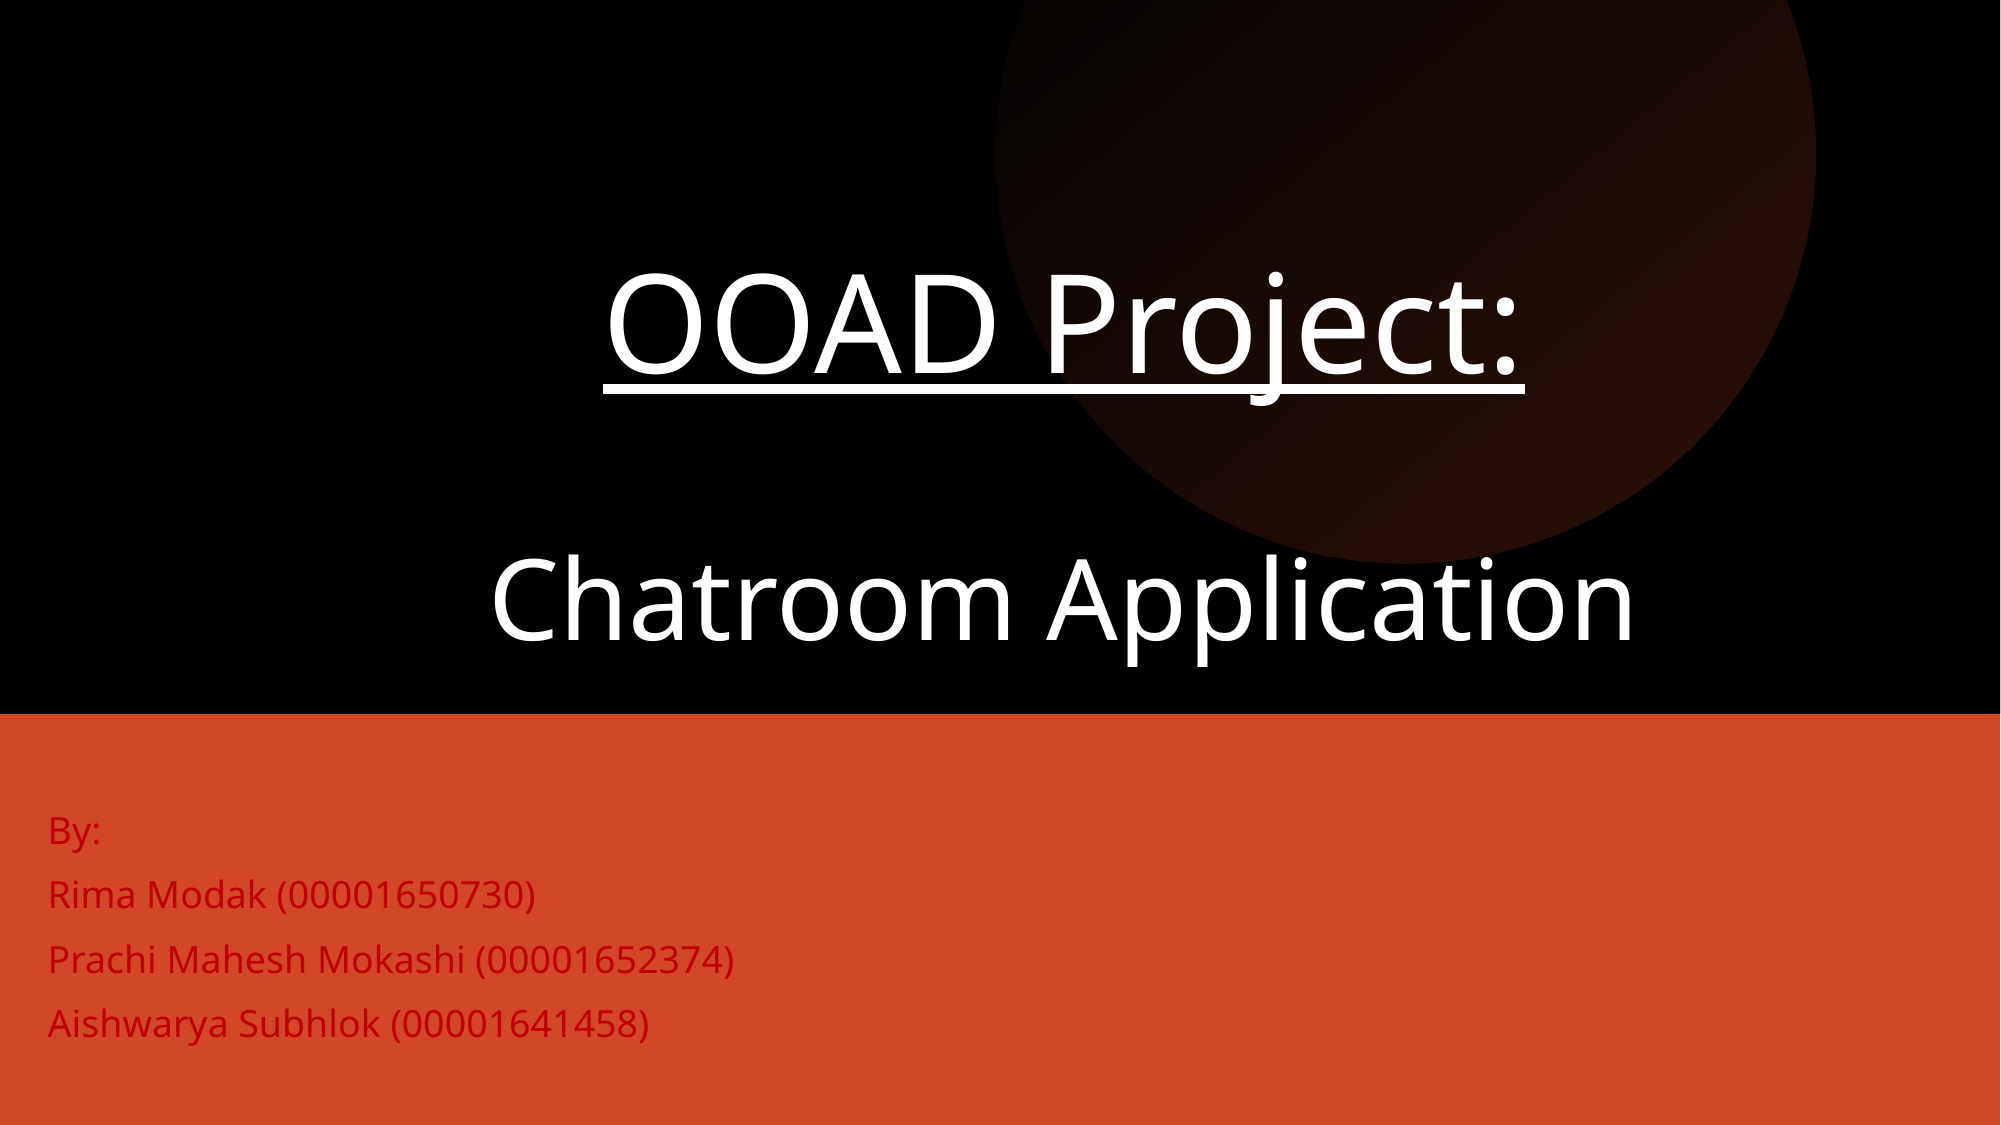

# OOAD Project: Chatroom Application
By:
Rima Modak (00001650730)
Prachi Mahesh Mokashi (00001652374)
Aishwarya Subhlok (00001641458)